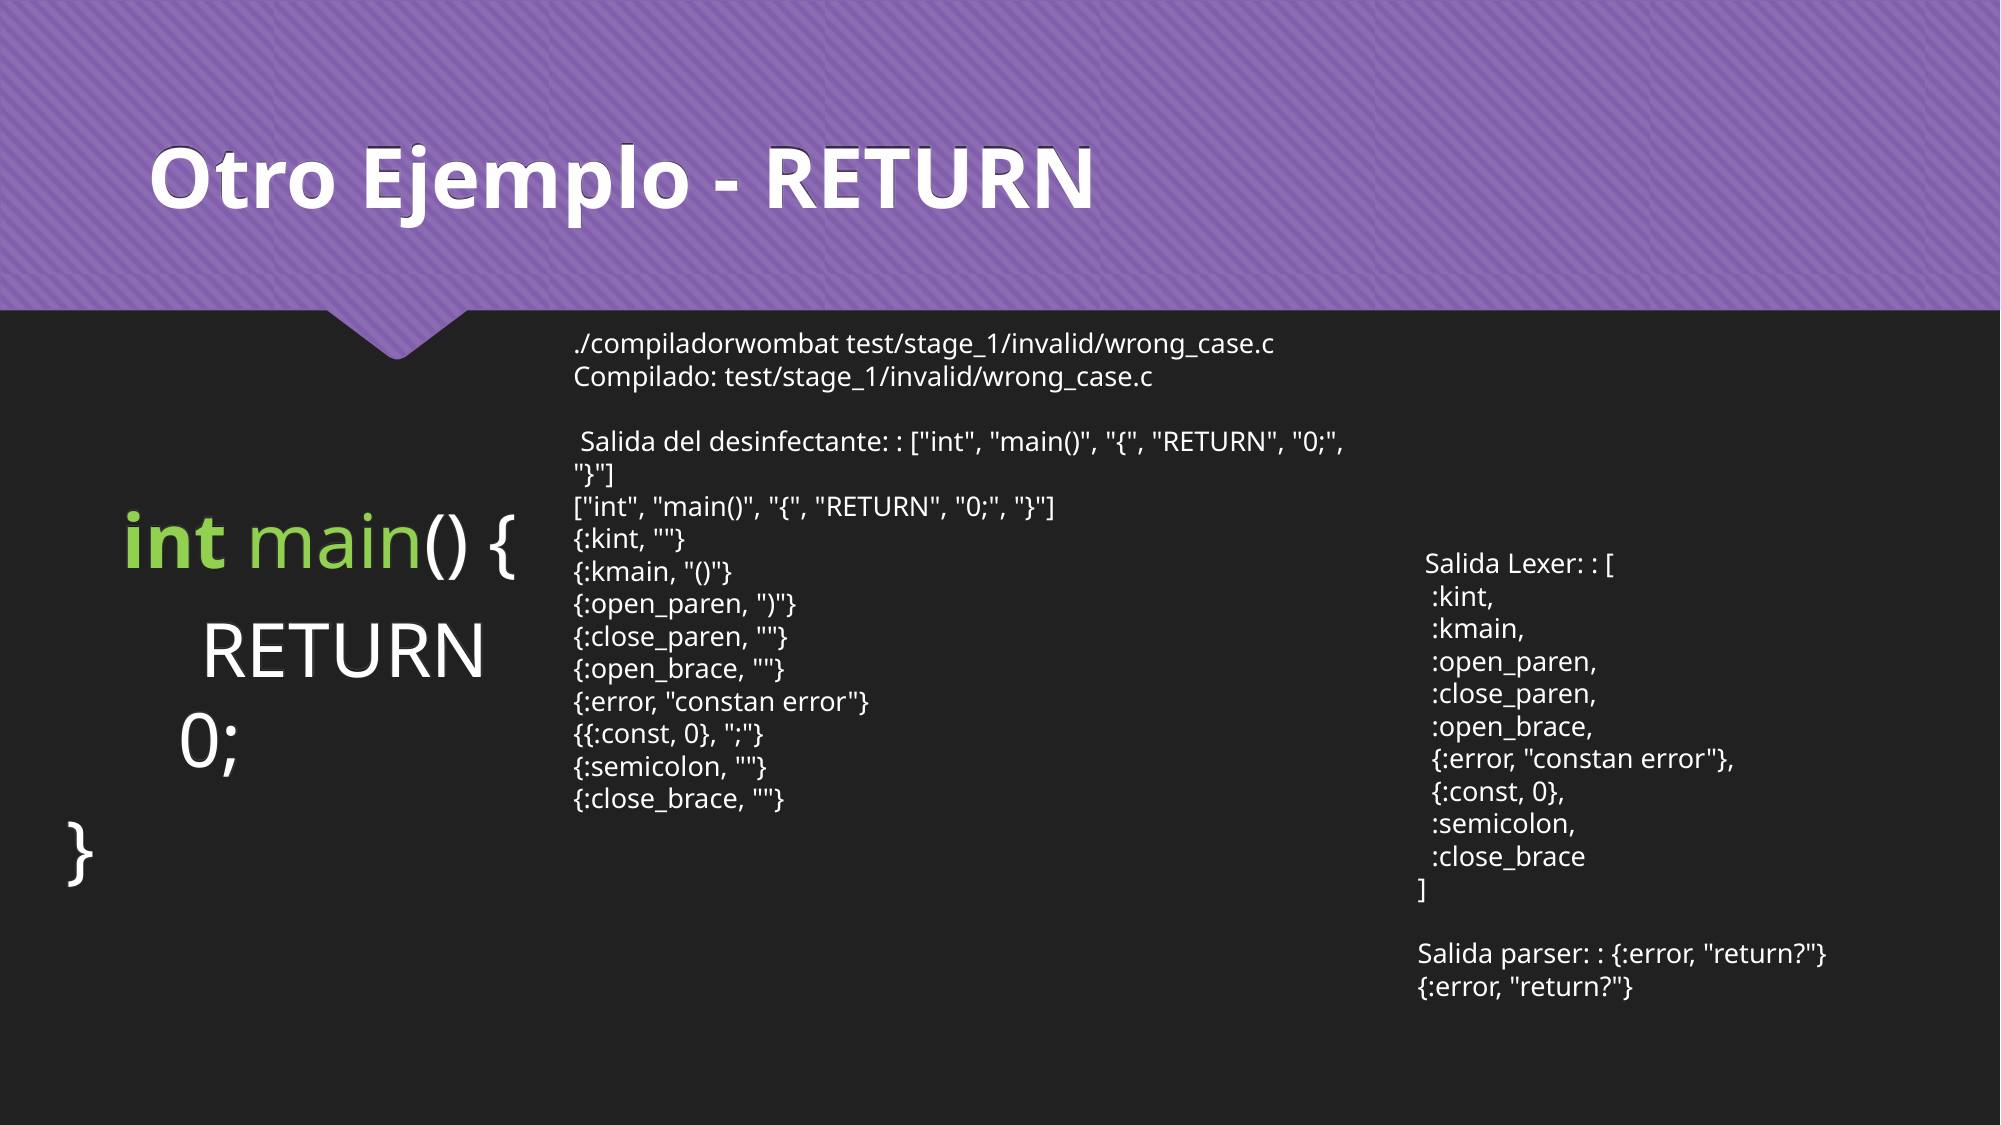

# Otro Ejemplo - RETURN
./compiladorwombat test/stage_1/invalid/wrong_case.c
Compilado: test/stage_1/invalid/wrong_case.c
 Salida del desinfectante: : ["int", "main()", "{", "RETURN", "0;", "}"]
["int", "main()", "{", "RETURN", "0;", "}"]
{:kint, ""}
{:kmain, "()"}
{:open_paren, ")"}
{:close_paren, ""}
{:open_brace, ""}
{:error, "constan error"}
{{:const, 0}, ";"}
{:semicolon, ""}
{:close_brace, ""}
int main() {
    RETURN 0;
}
 Salida Lexer: : [
  :kint,
  :kmain,
  :open_paren,
  :close_paren,
  :open_brace,
  {:error, "constan error"},
  {:const, 0},
  :semicolon,
  :close_brace
]
Salida parser: : {:error, "return?"}
{:error, "return?"}